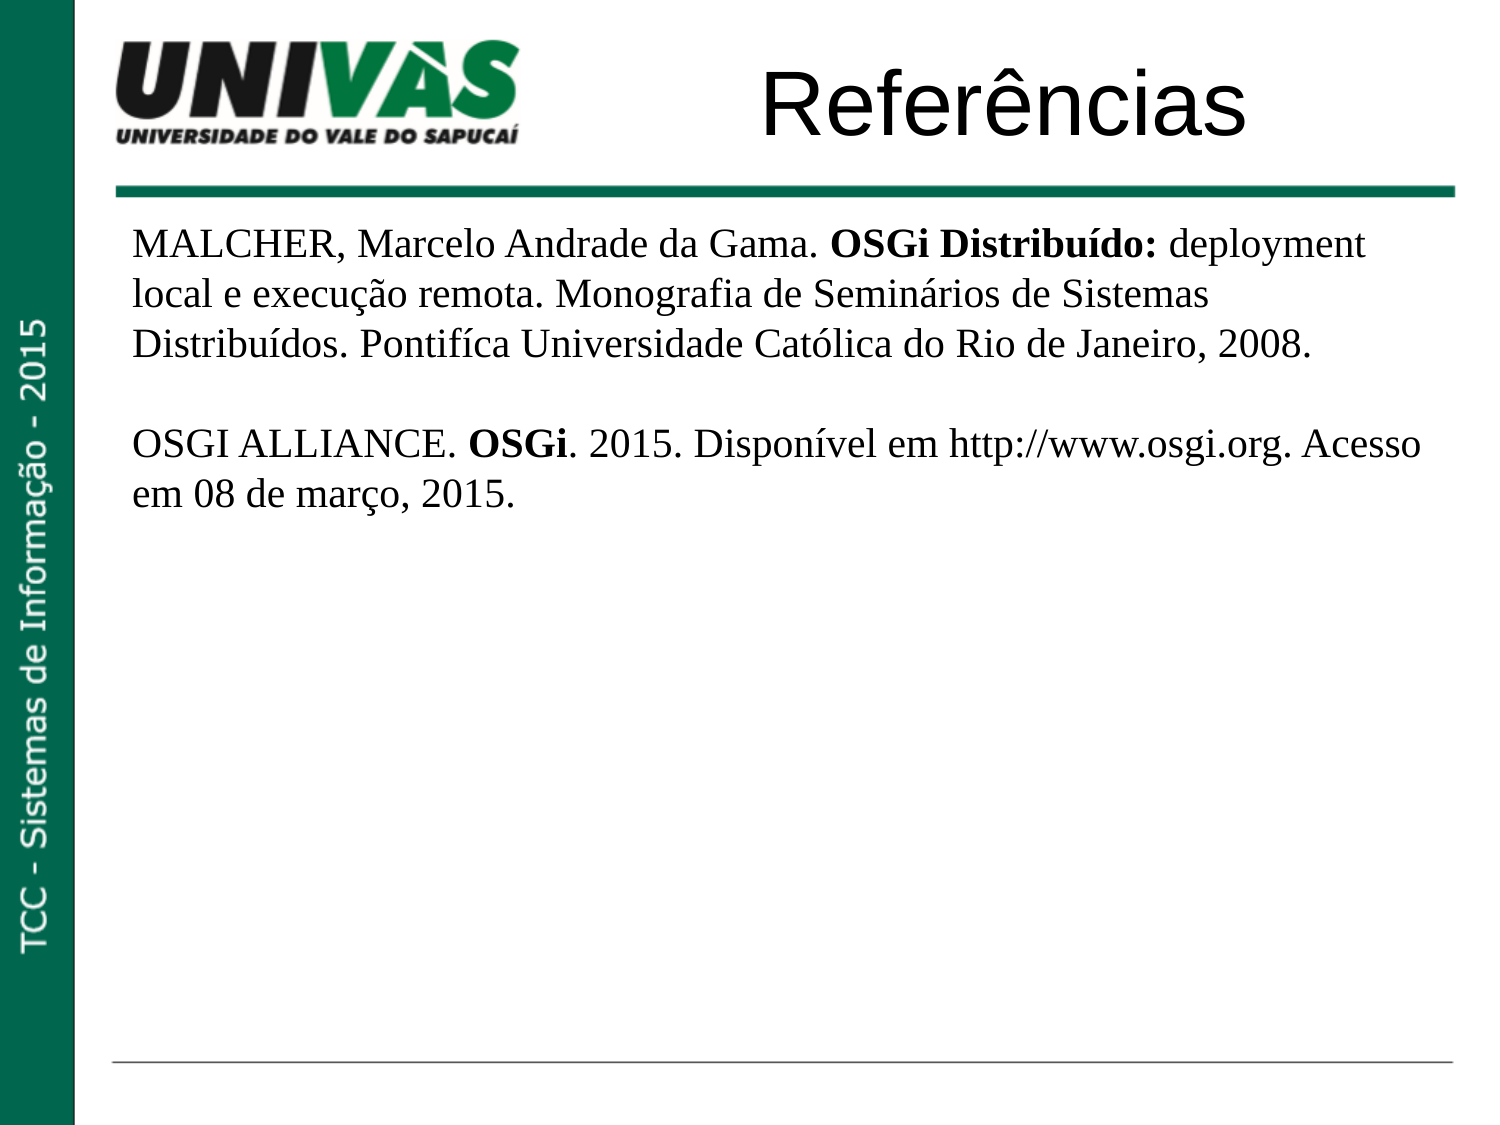

# Referências
MALCHER, Marcelo Andrade da Gama. OSGi Distribuído: deployment local e execução remota. Monografia de Seminários de Sistemas Distribuídos. Pontifíca Universidade Católica do Rio de Janeiro, 2008.
OSGI ALLIANCE. OSGi. 2015. Disponível em http://www.osgi.org. Acesso em 08 de março, 2015.